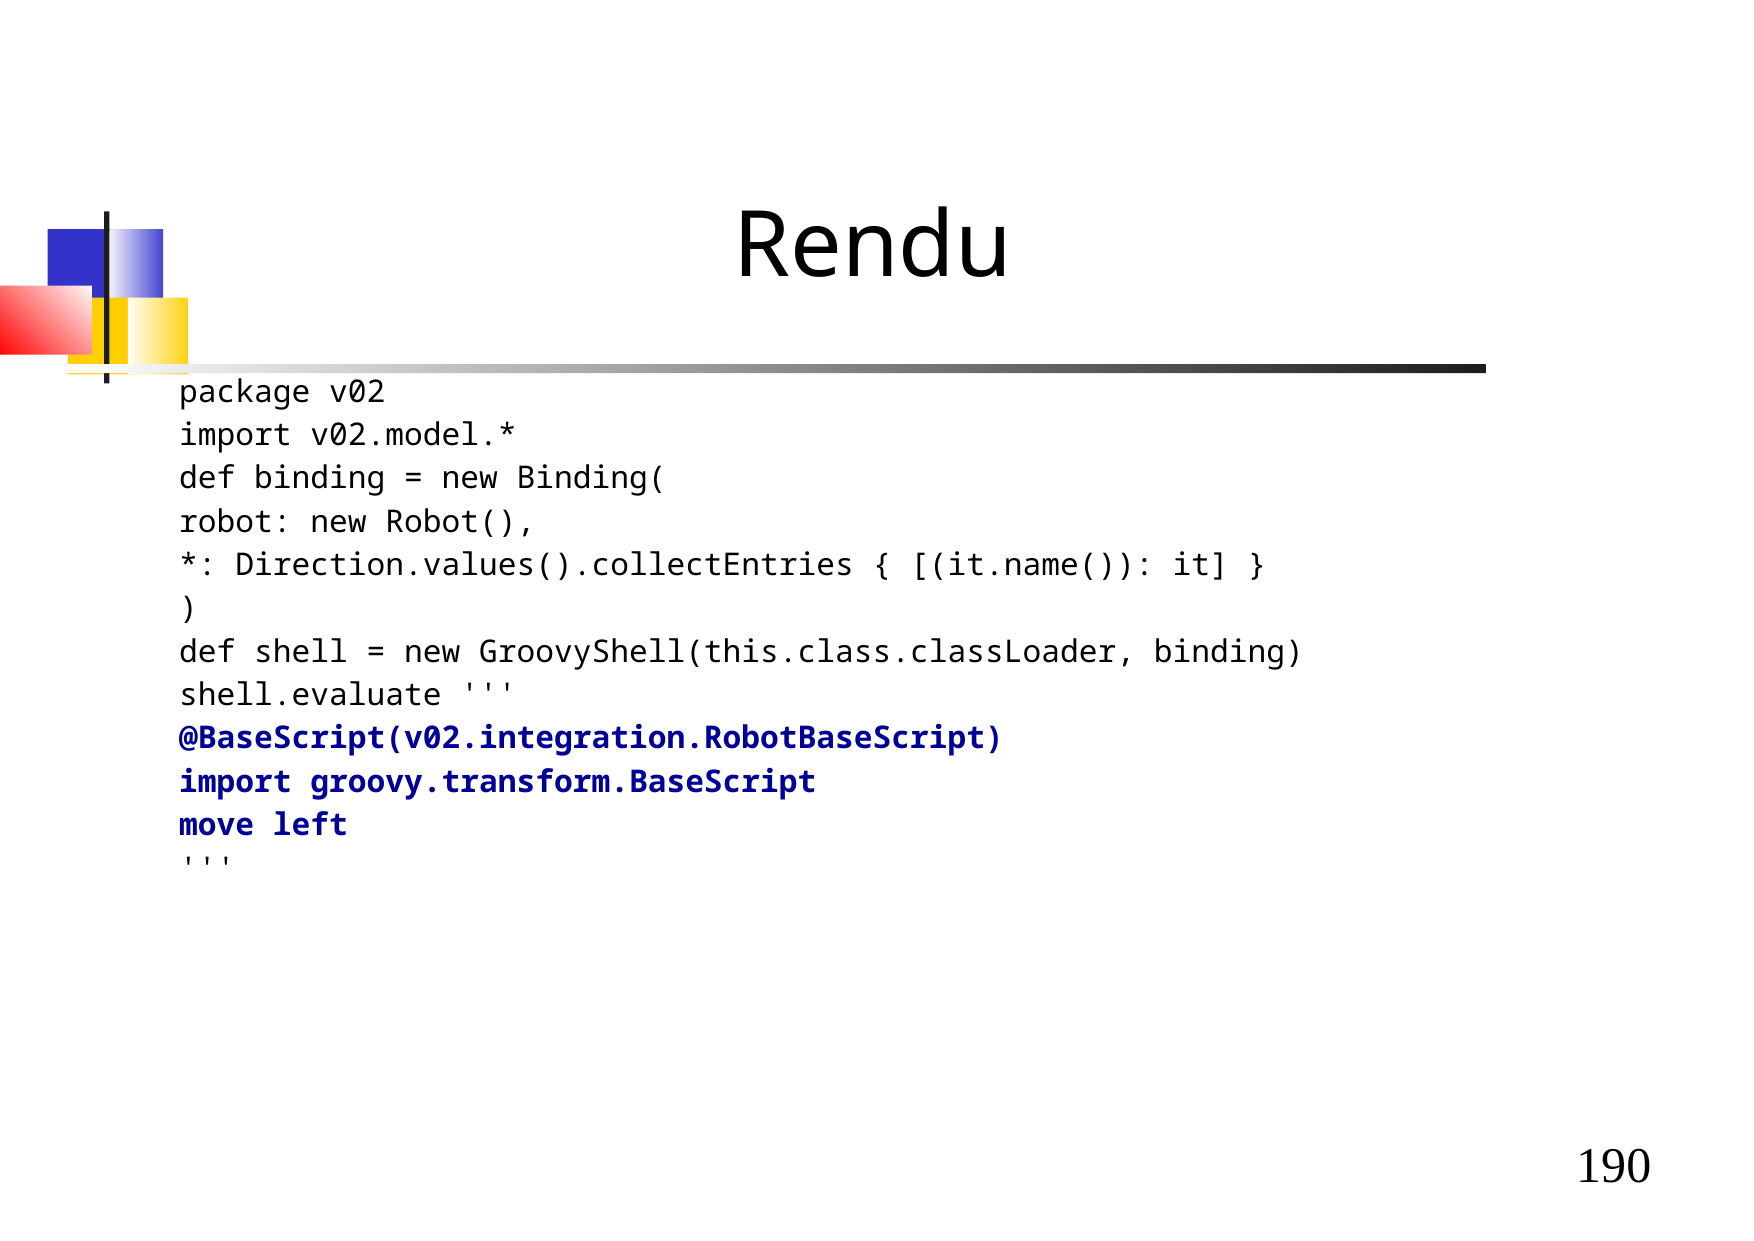

# Rendu
package v02
import v02.model.*
def binding = new Binding(
robot: new Robot(),
*: Direction.values().collectEntries { [(it.name()): it] }
)
def shell = new GroovyShell(this.class.classLoader, binding)
shell.evaluate '''
@BaseScript(v02.integration.RobotBaseScript)
import groovy.transform.BaseScript
move left
'''